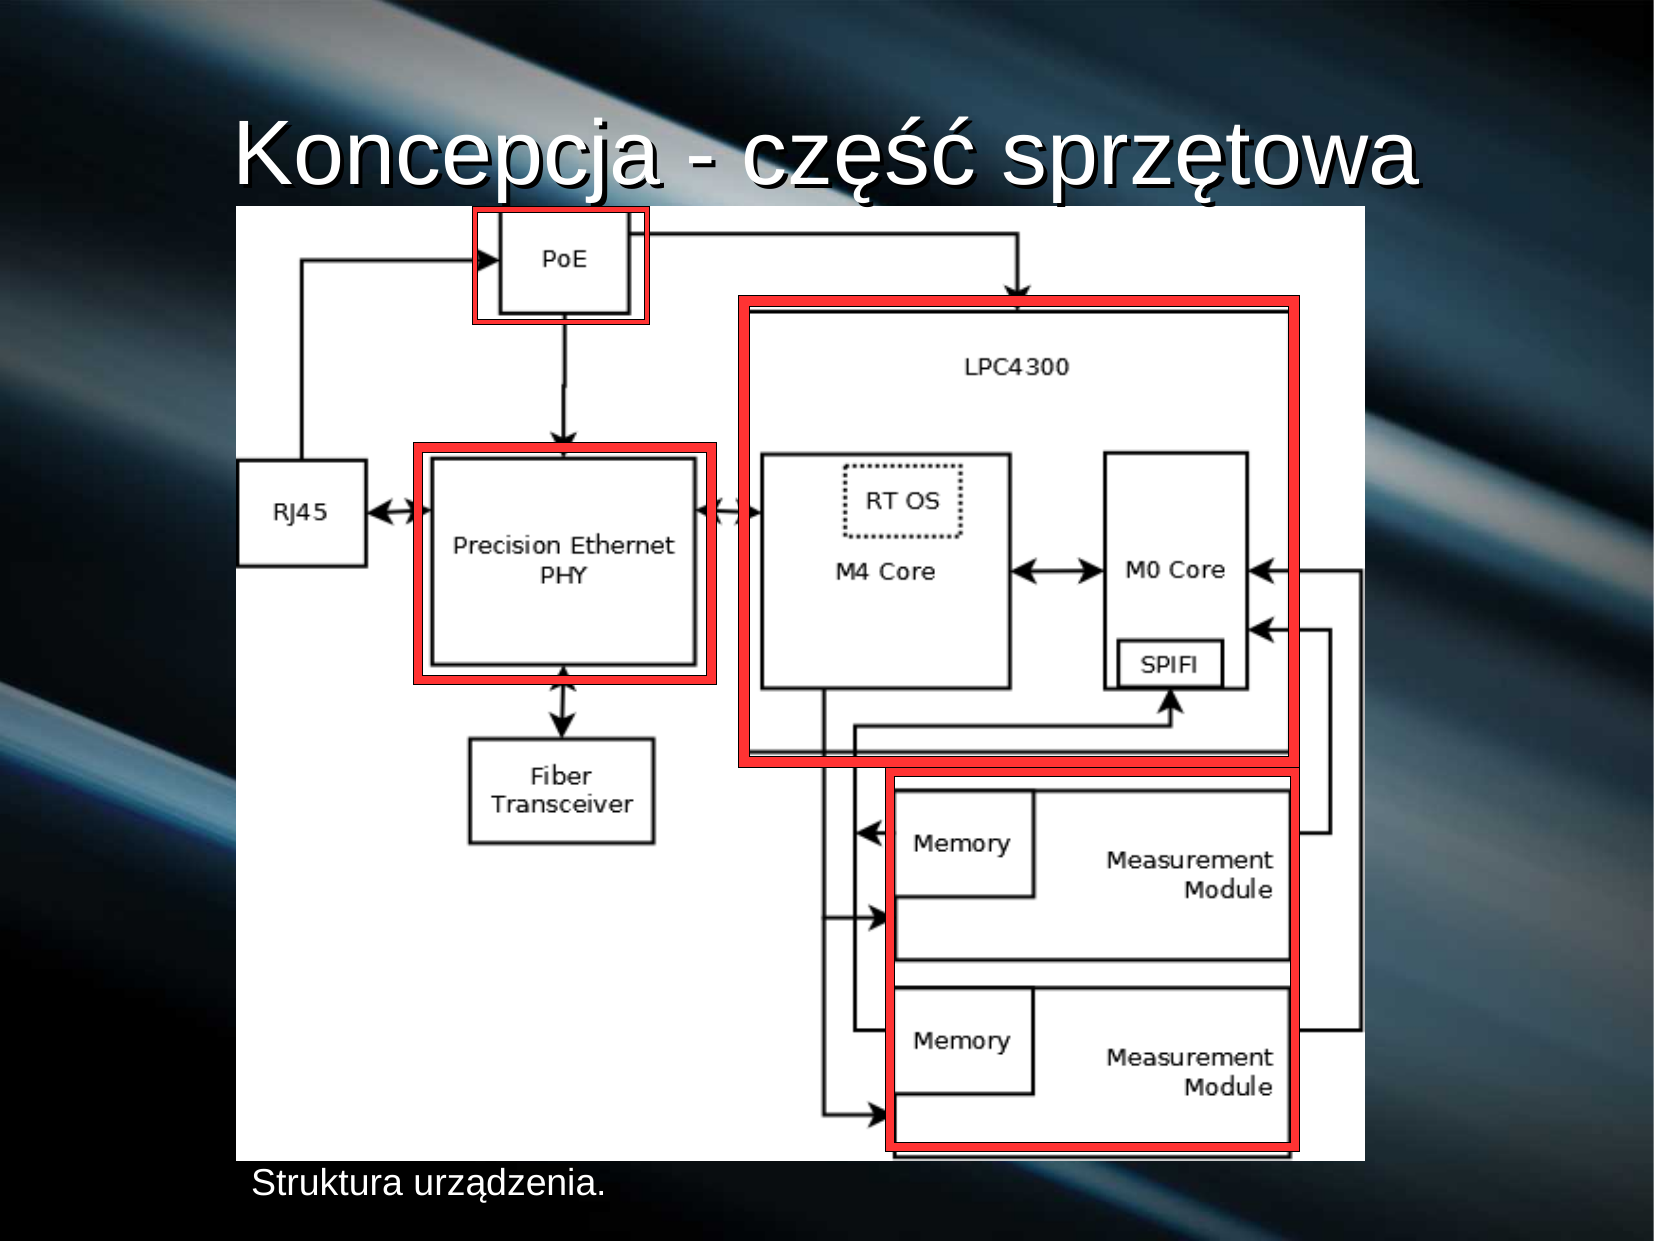

# Koncepcja - część sprzętowa
Struktura urządzenia.